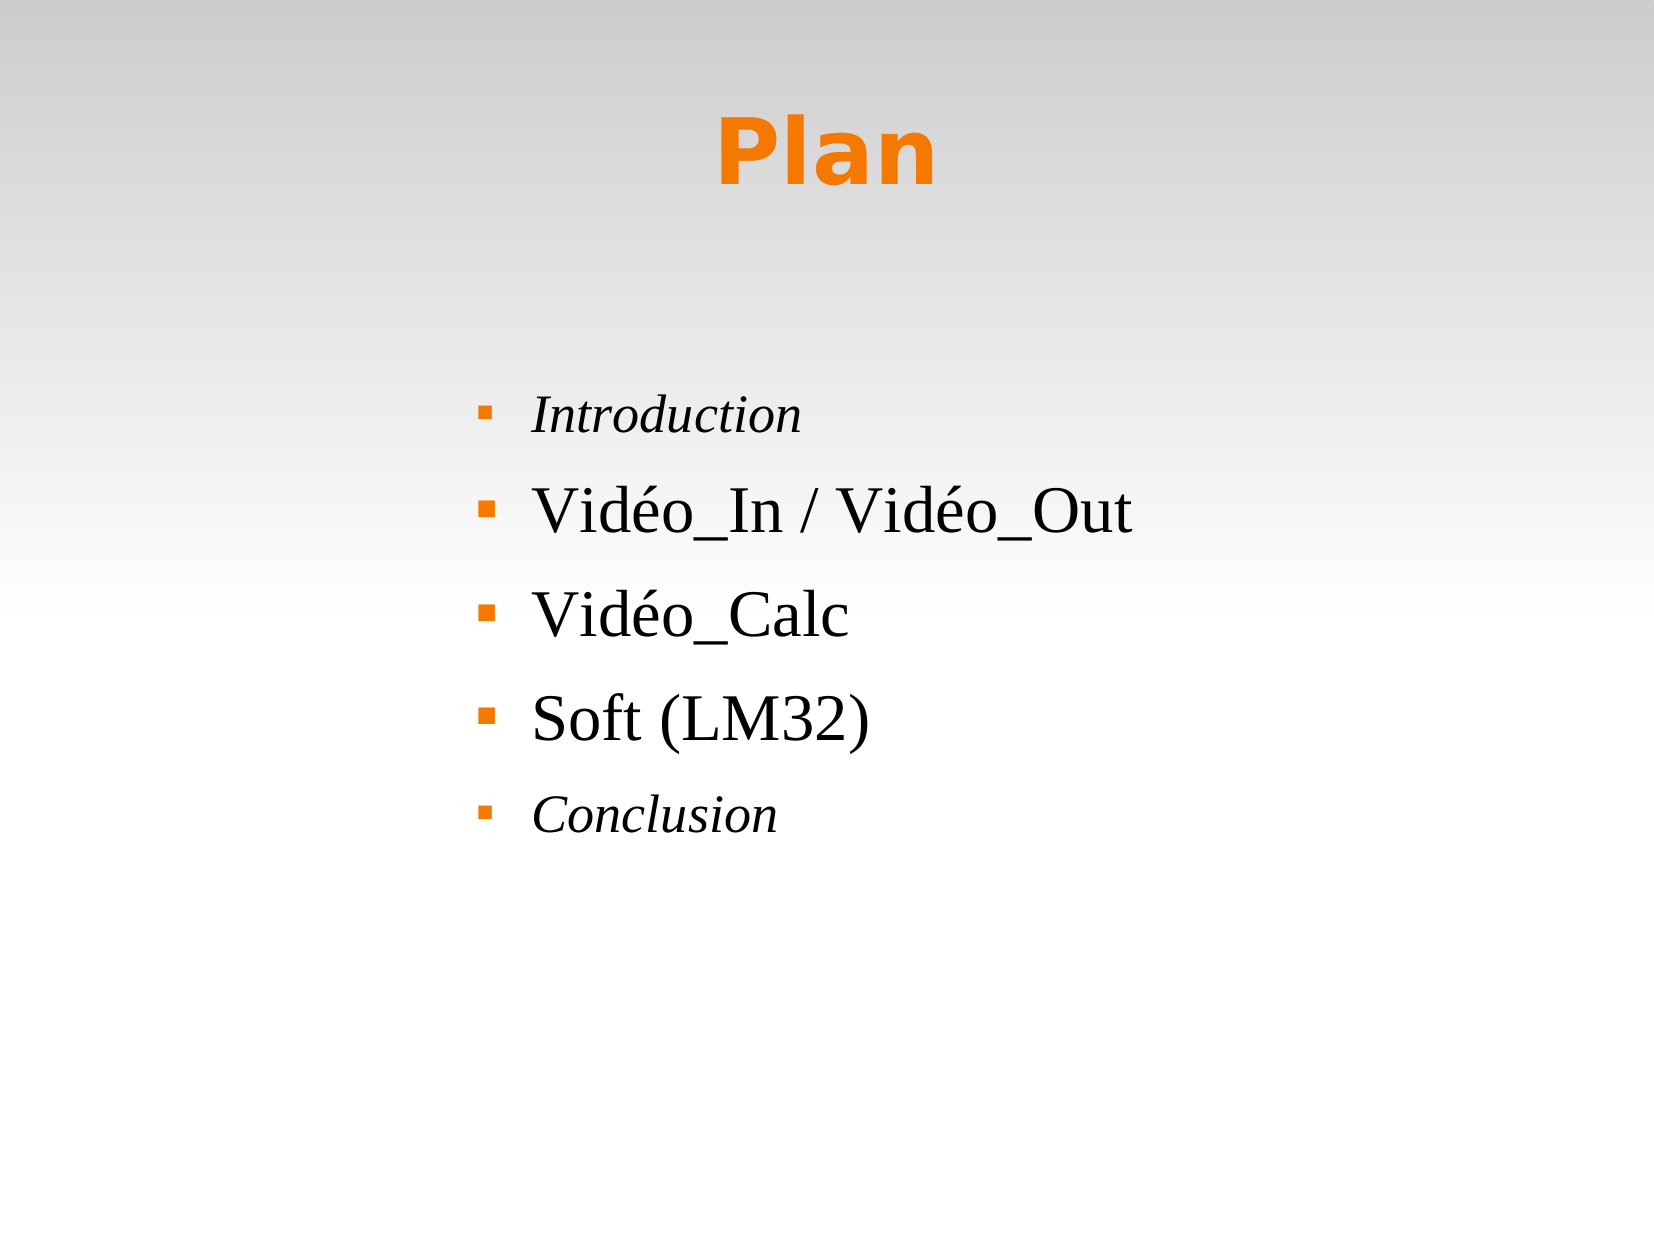

# Plan
Introduction
Vidéo_In / Vidéo_Out
Vidéo_Calc
Soft (LM32)
Conclusion